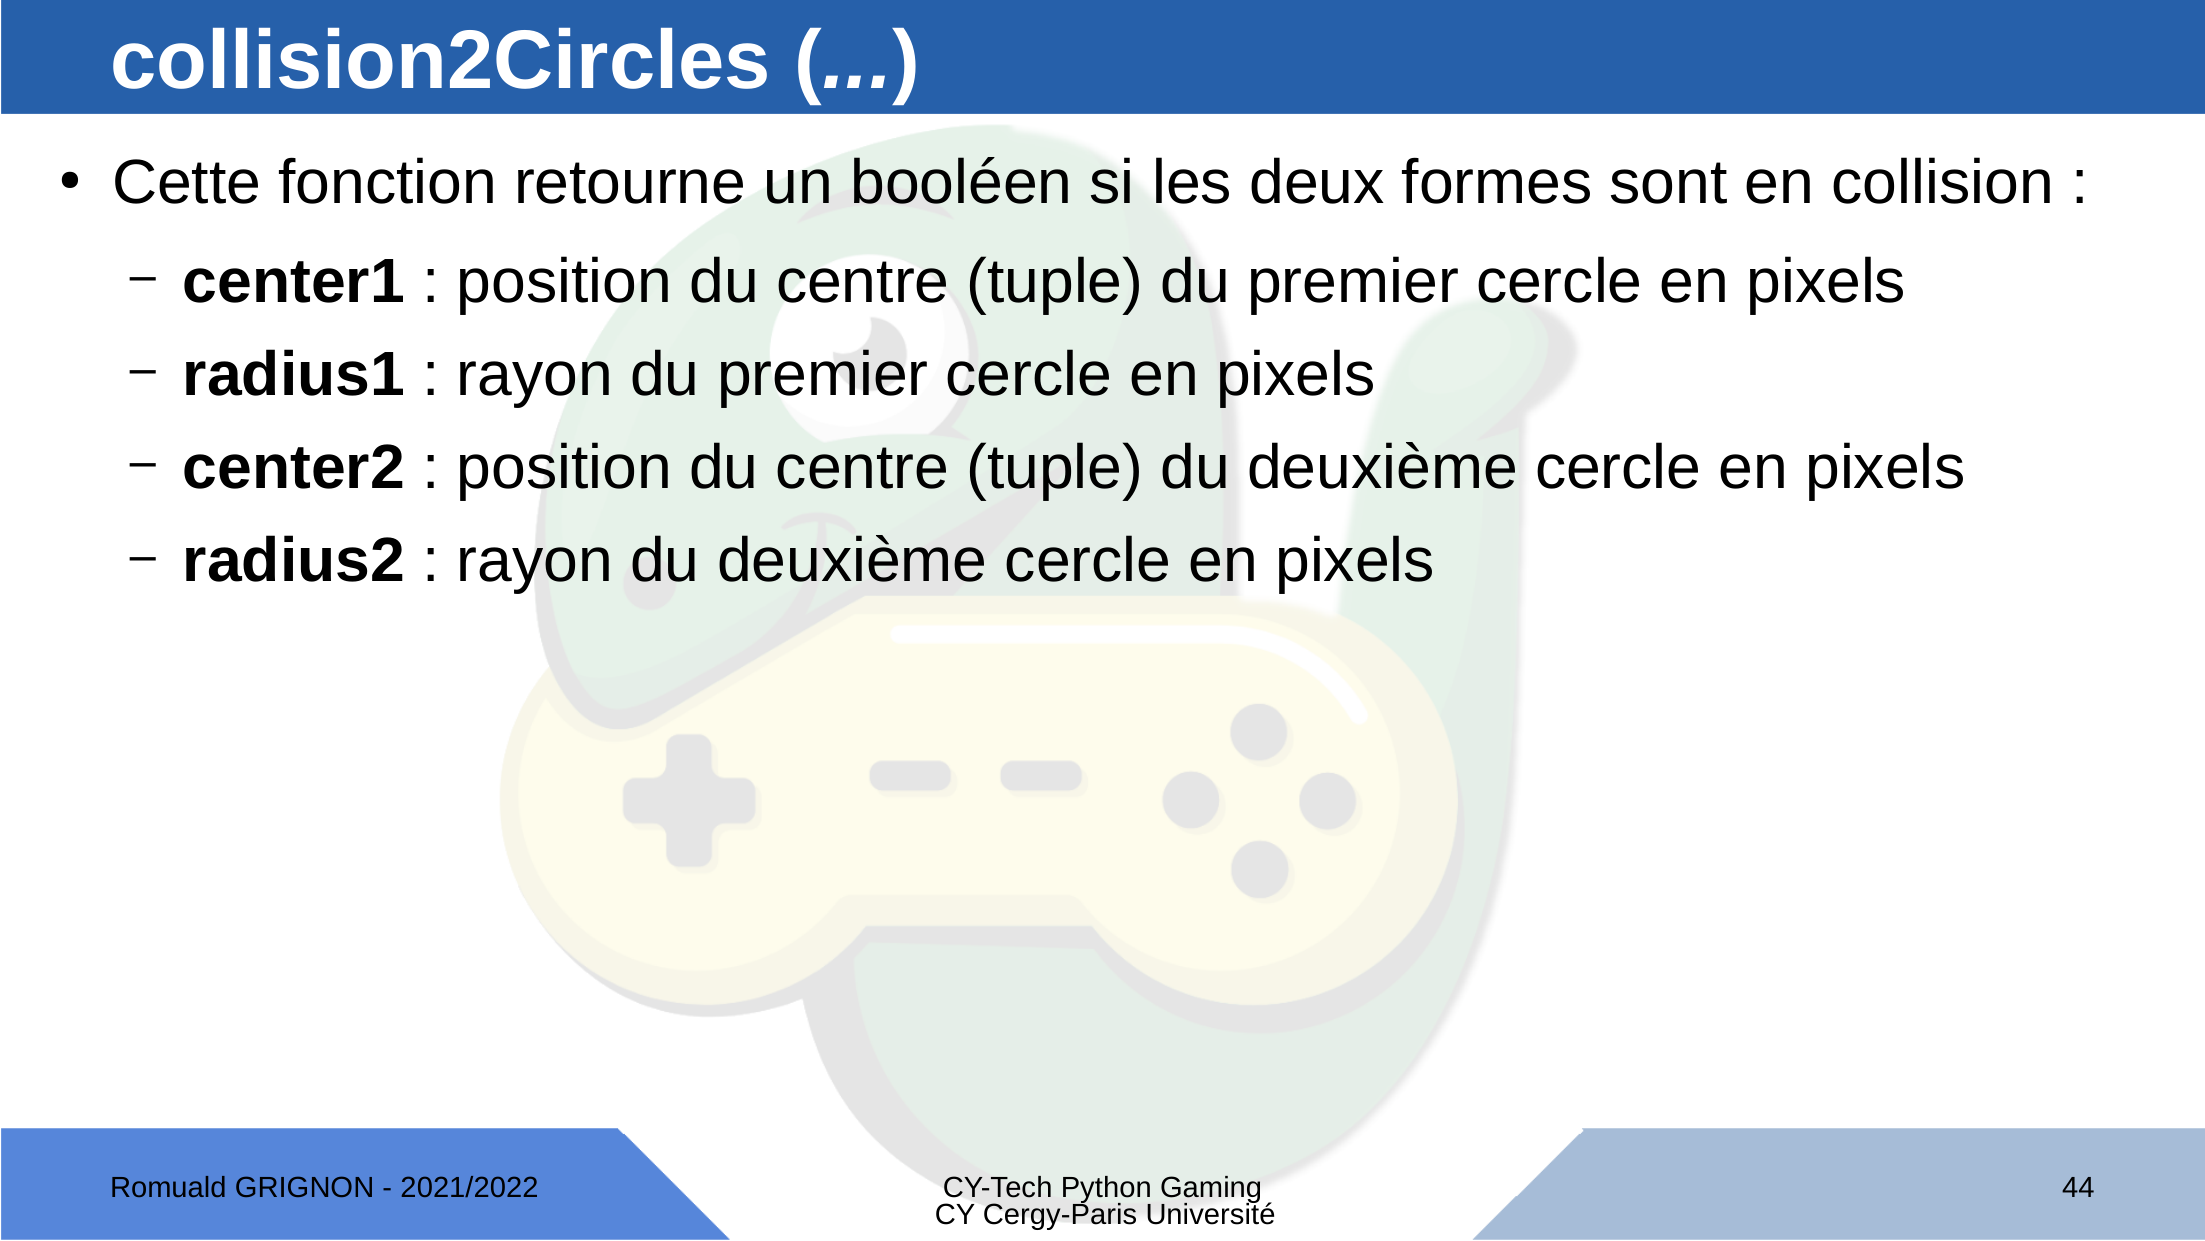

# collision2Circles (...)
Cette fonction retourne un booléen si les deux formes sont en collision :
center1 : position du centre (tuple) du premier cercle en pixels
radius1 : rayon du premier cercle en pixels
center2 : position du centre (tuple) du deuxième cercle en pixels
radius2 : rayon du deuxième cercle en pixels
Romuald GRIGNON - 2021/2022
 CY-Tech Python Gaming CY Cergy-Paris Université
44